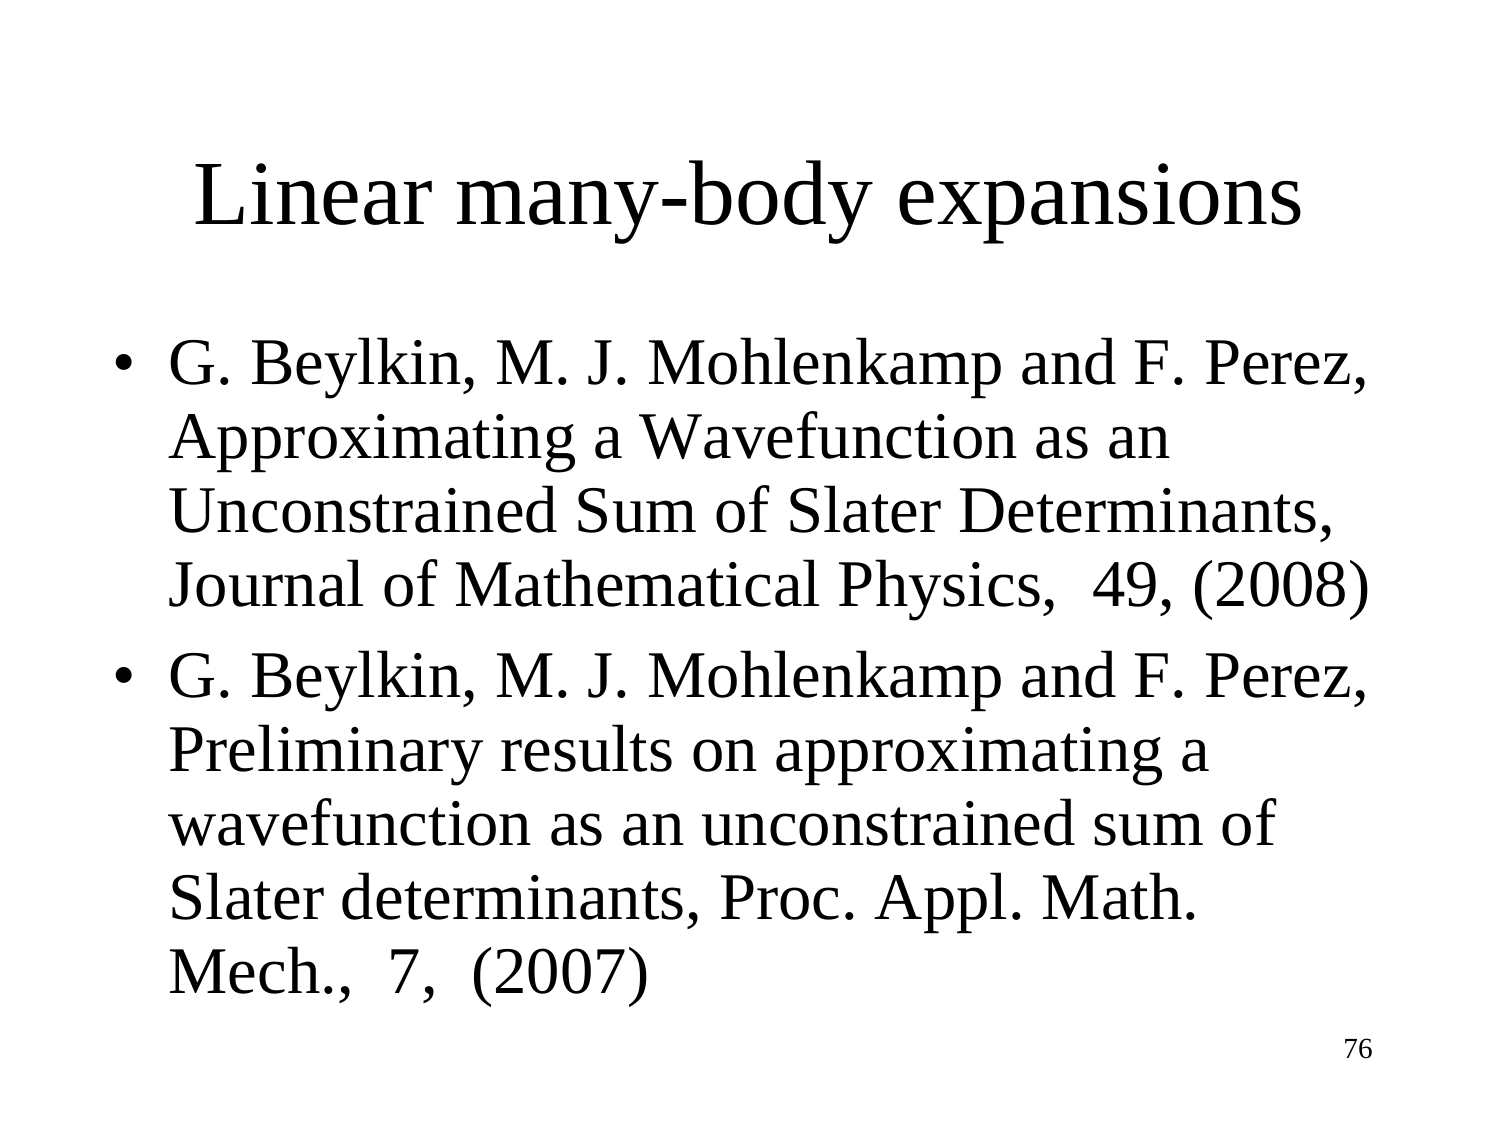

# Linear many-body expansions
G. Beylkin, M. J. Mohlenkamp and F. Perez, Approximating a Wavefunction as an Unconstrained Sum of Slater Determinants, Journal of Mathematical Physics, 49, (2008)
G. Beylkin, M. J. Mohlenkamp and F. Perez, Preliminary results on approximating a wavefunction as an unconstrained sum of Slater determinants, Proc. Appl. Math. Mech., 7, (2007)
76